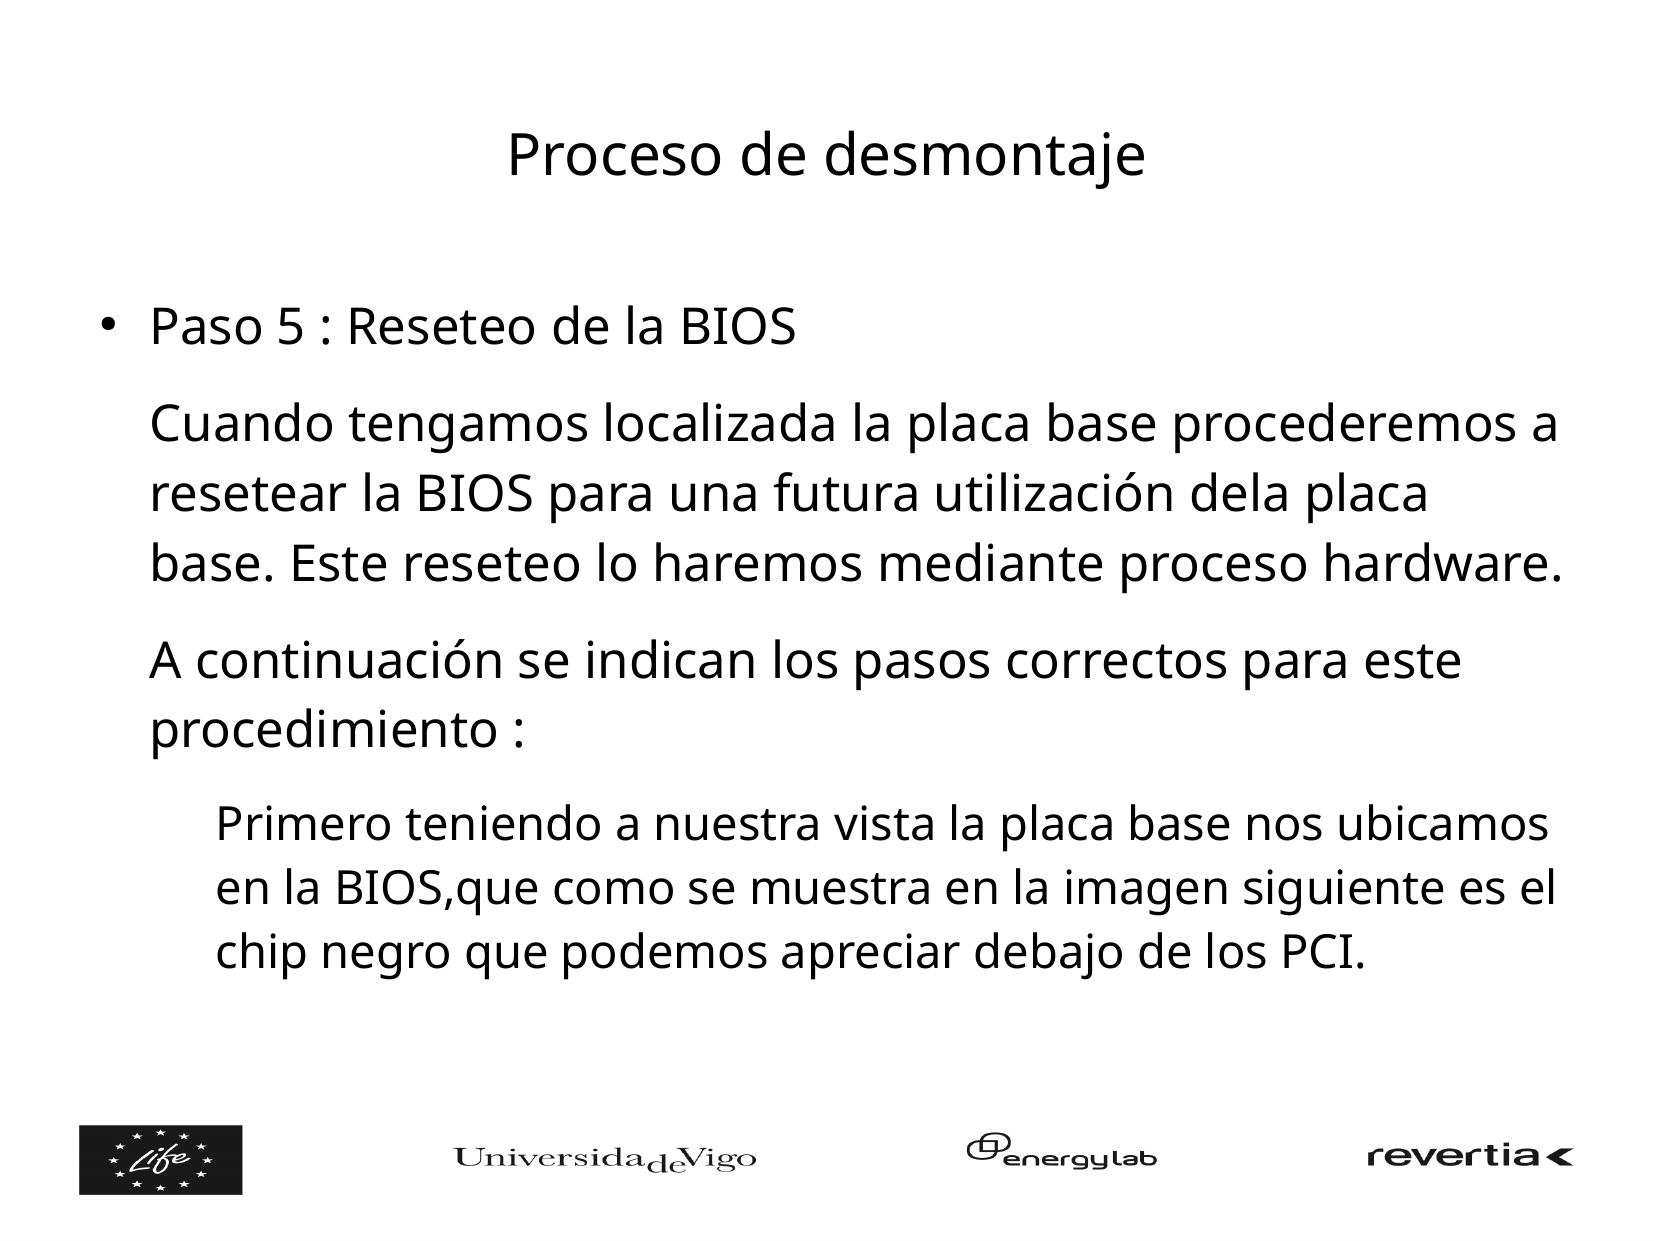

# Proceso de desmontaje
Paso 5 : Reseteo de la BIOS
Cuando tengamos localizada la placa base procederemos a resetear la BIOS para una futura utilización dela placa base. Este reseteo lo haremos mediante proceso hardware.
A continuación se indican los pasos correctos para este procedimiento :
Primero teniendo a nuestra vista la placa base nos ubicamos en la BIOS,que como se muestra en la imagen siguiente es el chip negro que podemos apreciar debajo de los PCI.